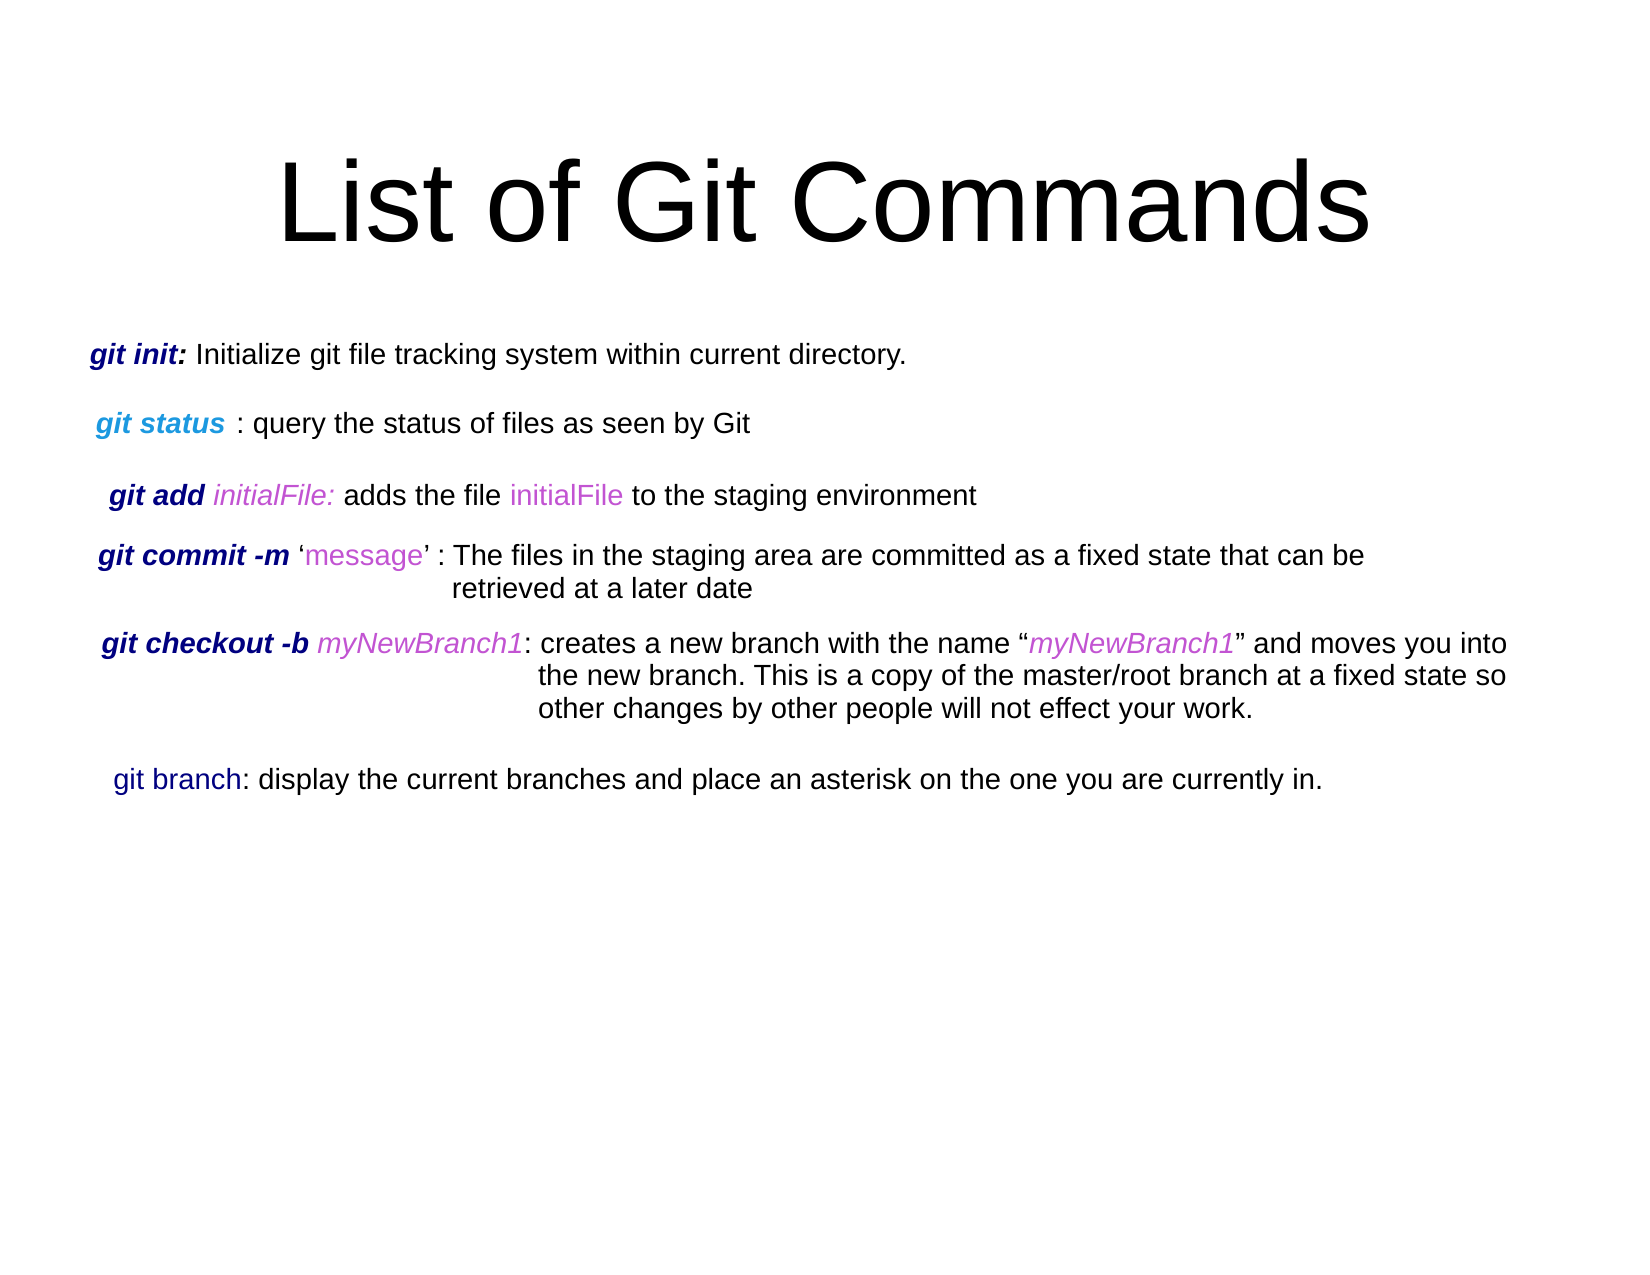

# List of Git Commands
git init: Initialize git file tracking system within current directory.
git status : query the status of files as seen by Git
git add initialFile: adds the file initialFile to the staging environment
 git commit -m ‘message’ : The files in the staging area are committed as a fixed state that can be retrieved at a later date
git checkout -b myNewBranch1: creates a new branch with the name “myNewBranch1” and moves you into the new branch. This is a copy of the master/root branch at a fixed state so other changes by other people will not effect your work.
git branch: display the current branches and place an asterisk on the one you are currently in.